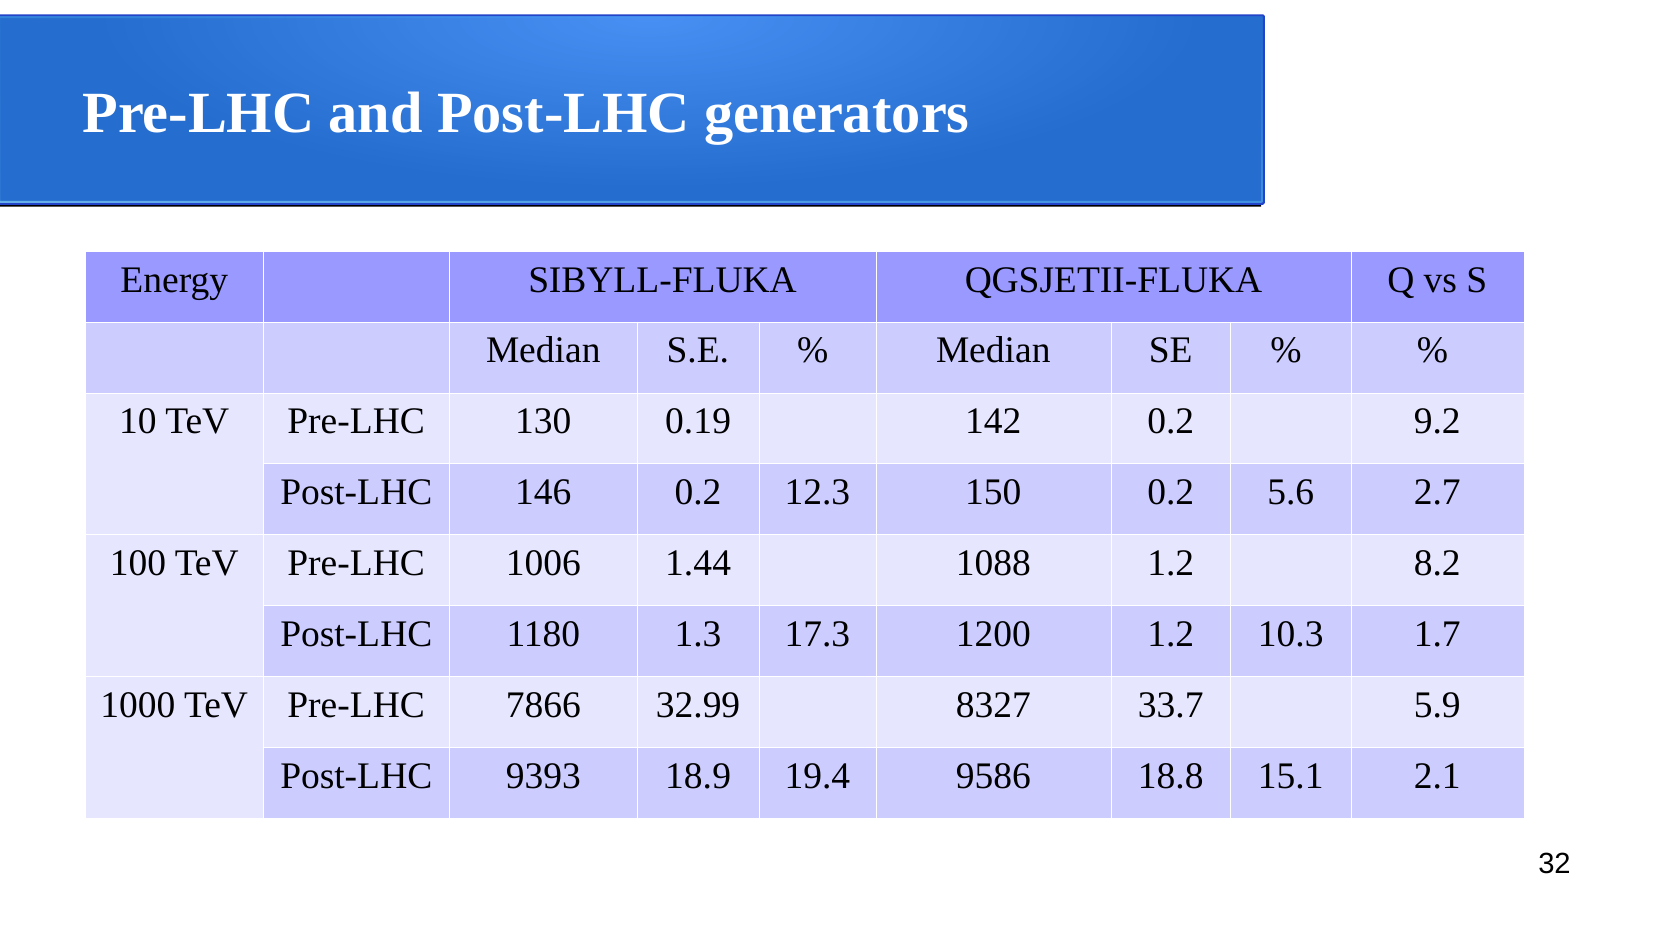

# Pre-LHC and Post-LHC generators
| Energy | | SIBYLL-FLUKA | | | QGSJETII-FLUKA | | | Q vs S |
| --- | --- | --- | --- | --- | --- | --- | --- | --- |
| | | Median | S.E. | % | Median | SE | % | % |
| 10 TeV | Pre-LHC | 130 | 0.19 | | 142 | 0.2 | | 9.2 |
| | Post-LHC | 146 | 0.2 | 12.3 | 150 | 0.2 | 5.6 | 2.7 |
| 100 TeV | Pre-LHC | 1006 | 1.44 | | 1088 | 1.2 | | 8.2 |
| | Post-LHC | 1180 | 1.3 | 17.3 | 1200 | 1.2 | 10.3 | 1.7 |
| 1000 TeV | Pre-LHC | 7866 | 32.99 | | 8327 | 33.7 | | 5.9 |
| | Post-LHC | 9393 | 18.9 | 19.4 | 9586 | 18.8 | 15.1 | 2.1 |